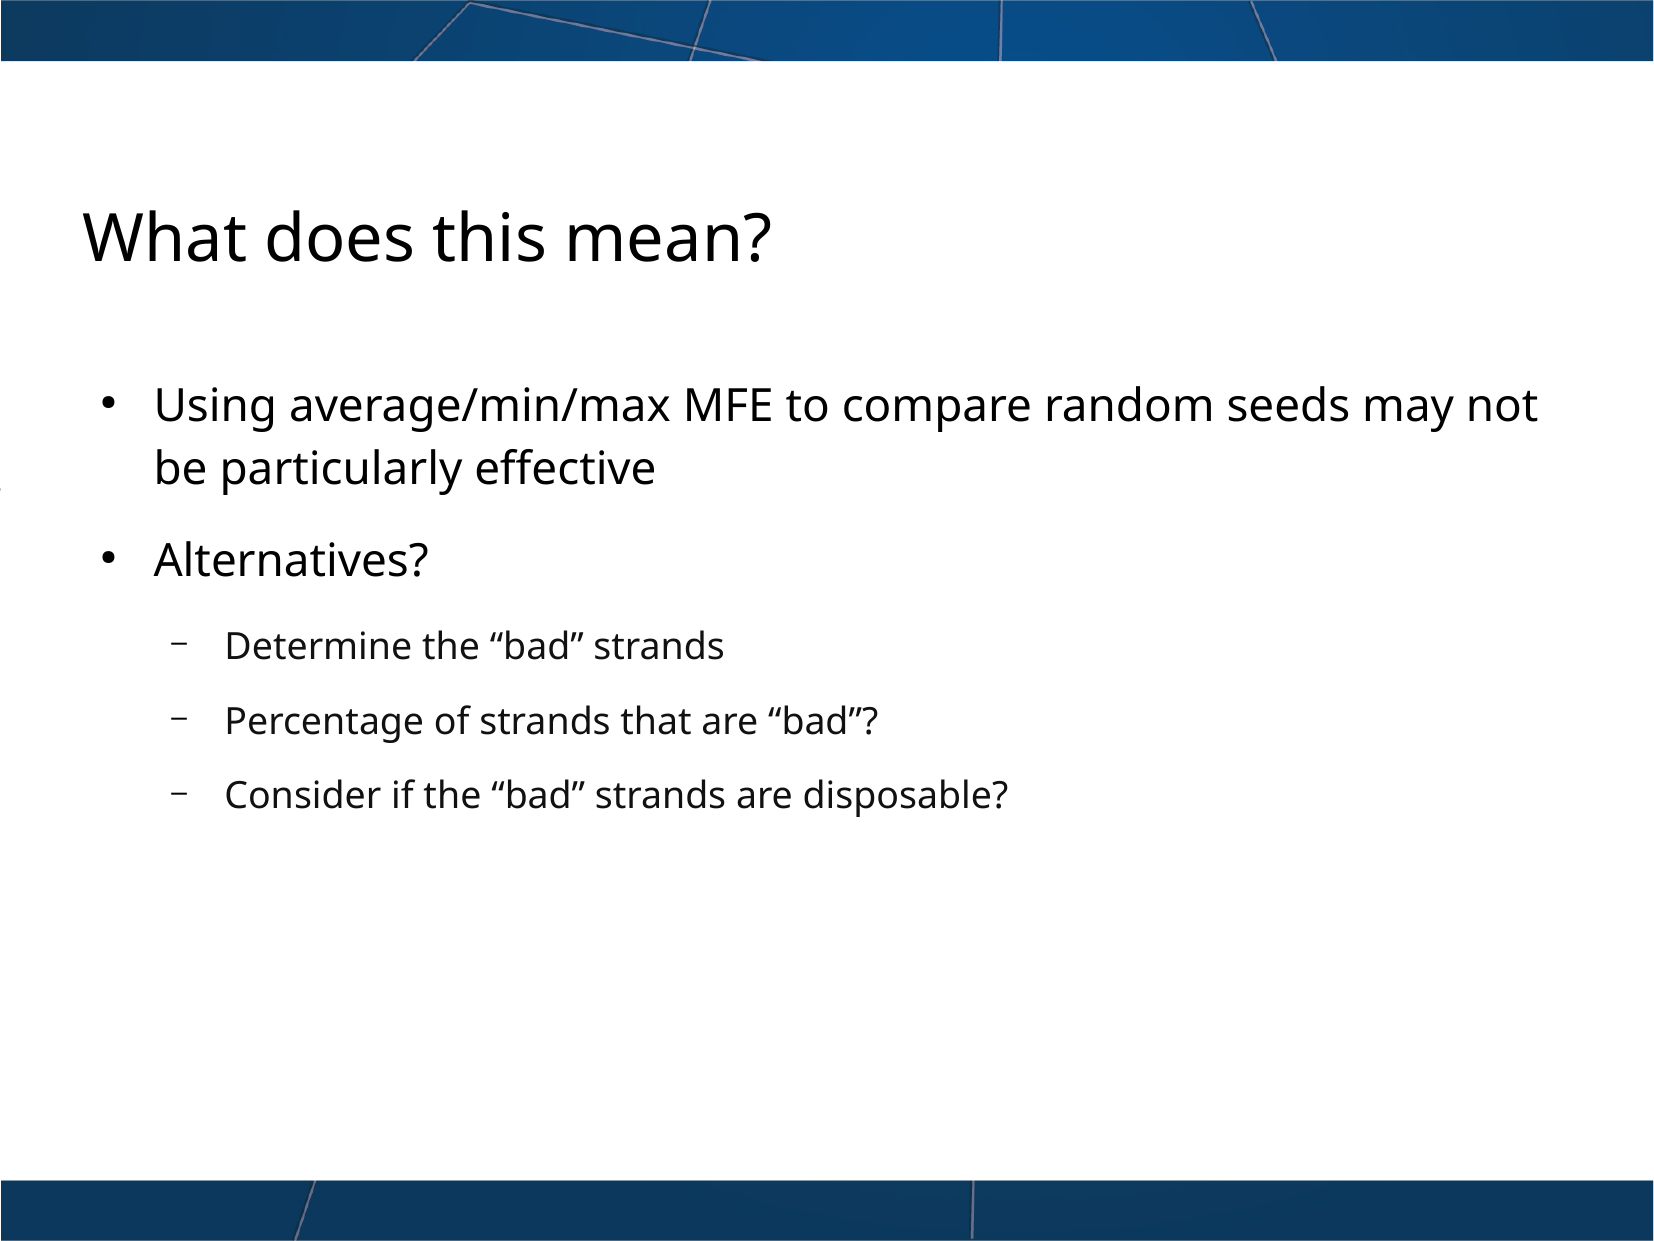

# What does this mean?
Using average/min/max MFE to compare random seeds may not be particularly effective
Alternatives?
Determine the “bad” strands
Percentage of strands that are “bad”?
Consider if the “bad” strands are disposable?